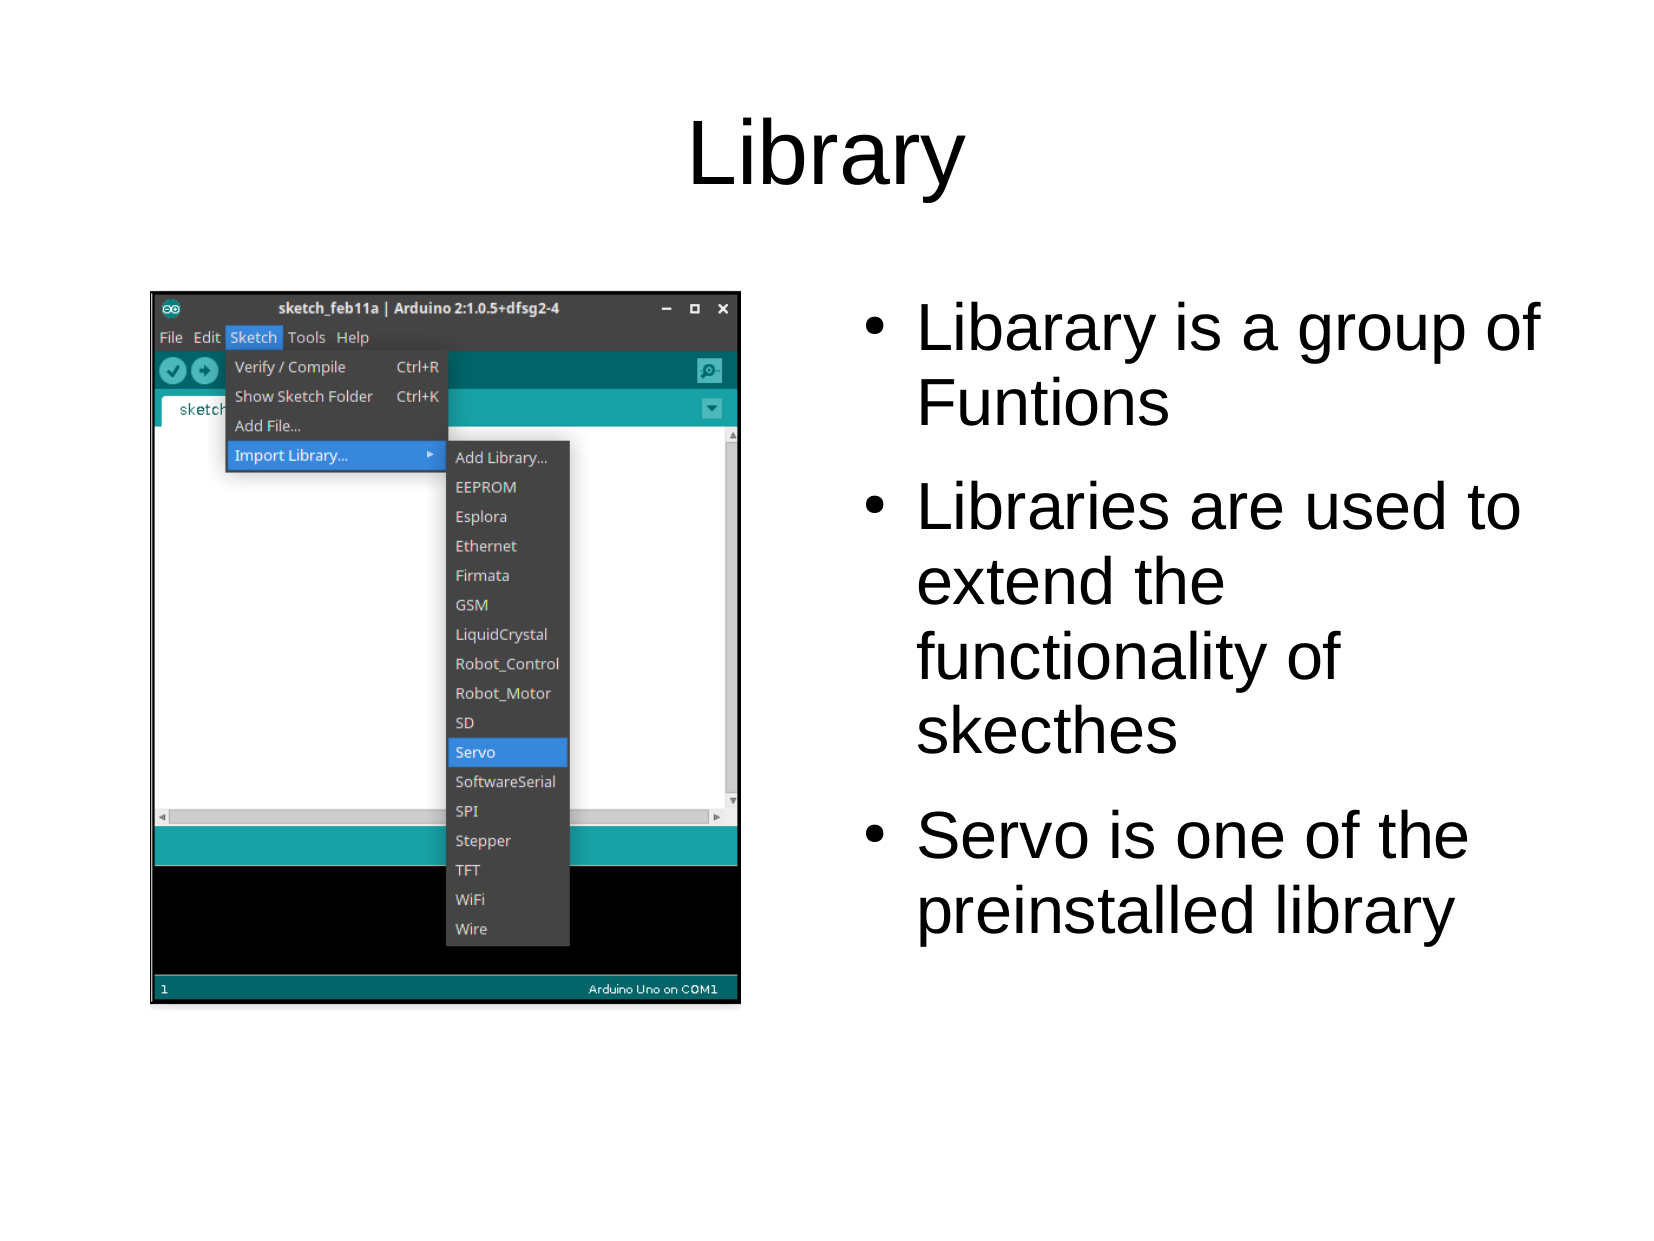

# Library
Libarary is a group of Funtions
Libraries are used to extend the functionality of skecthes
Servo is one of the preinstalled library